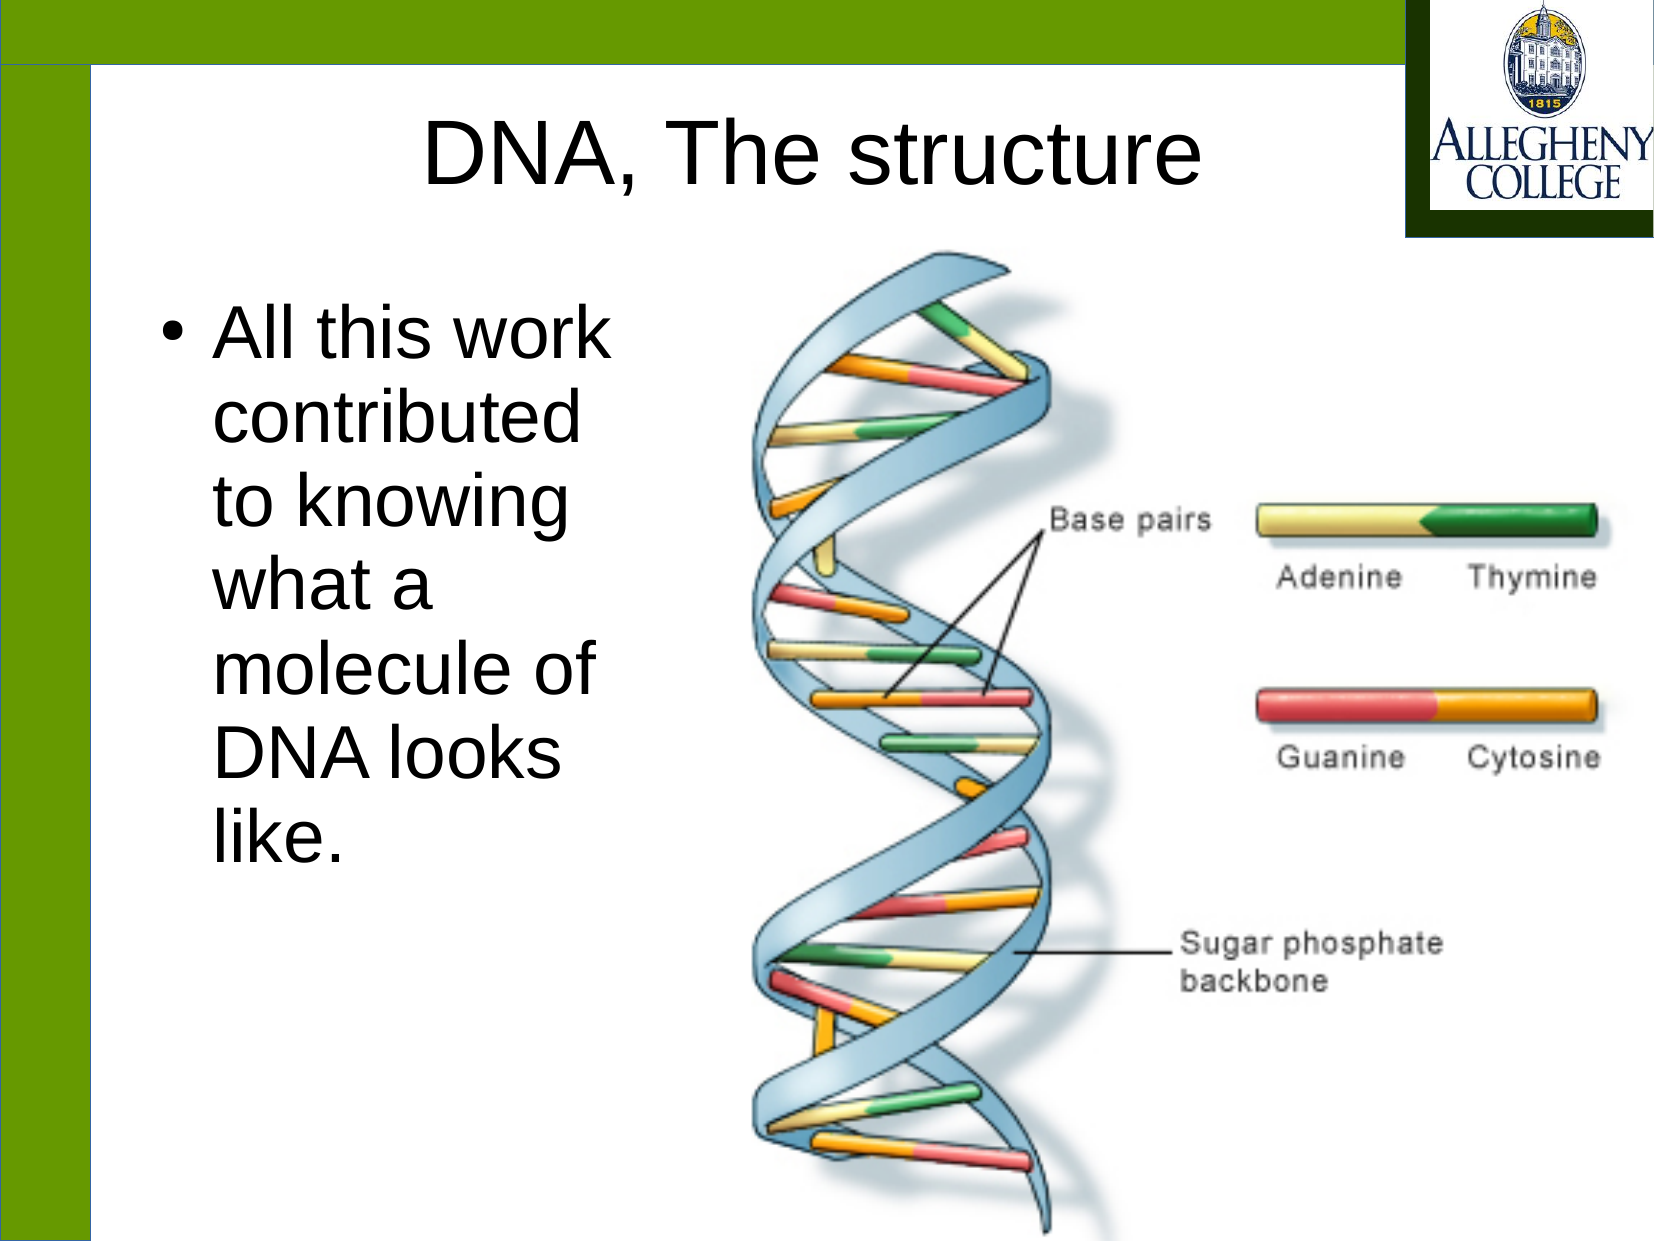

# DNA, The structure
All this work contributed to knowing what a molecule of DNA looks like.